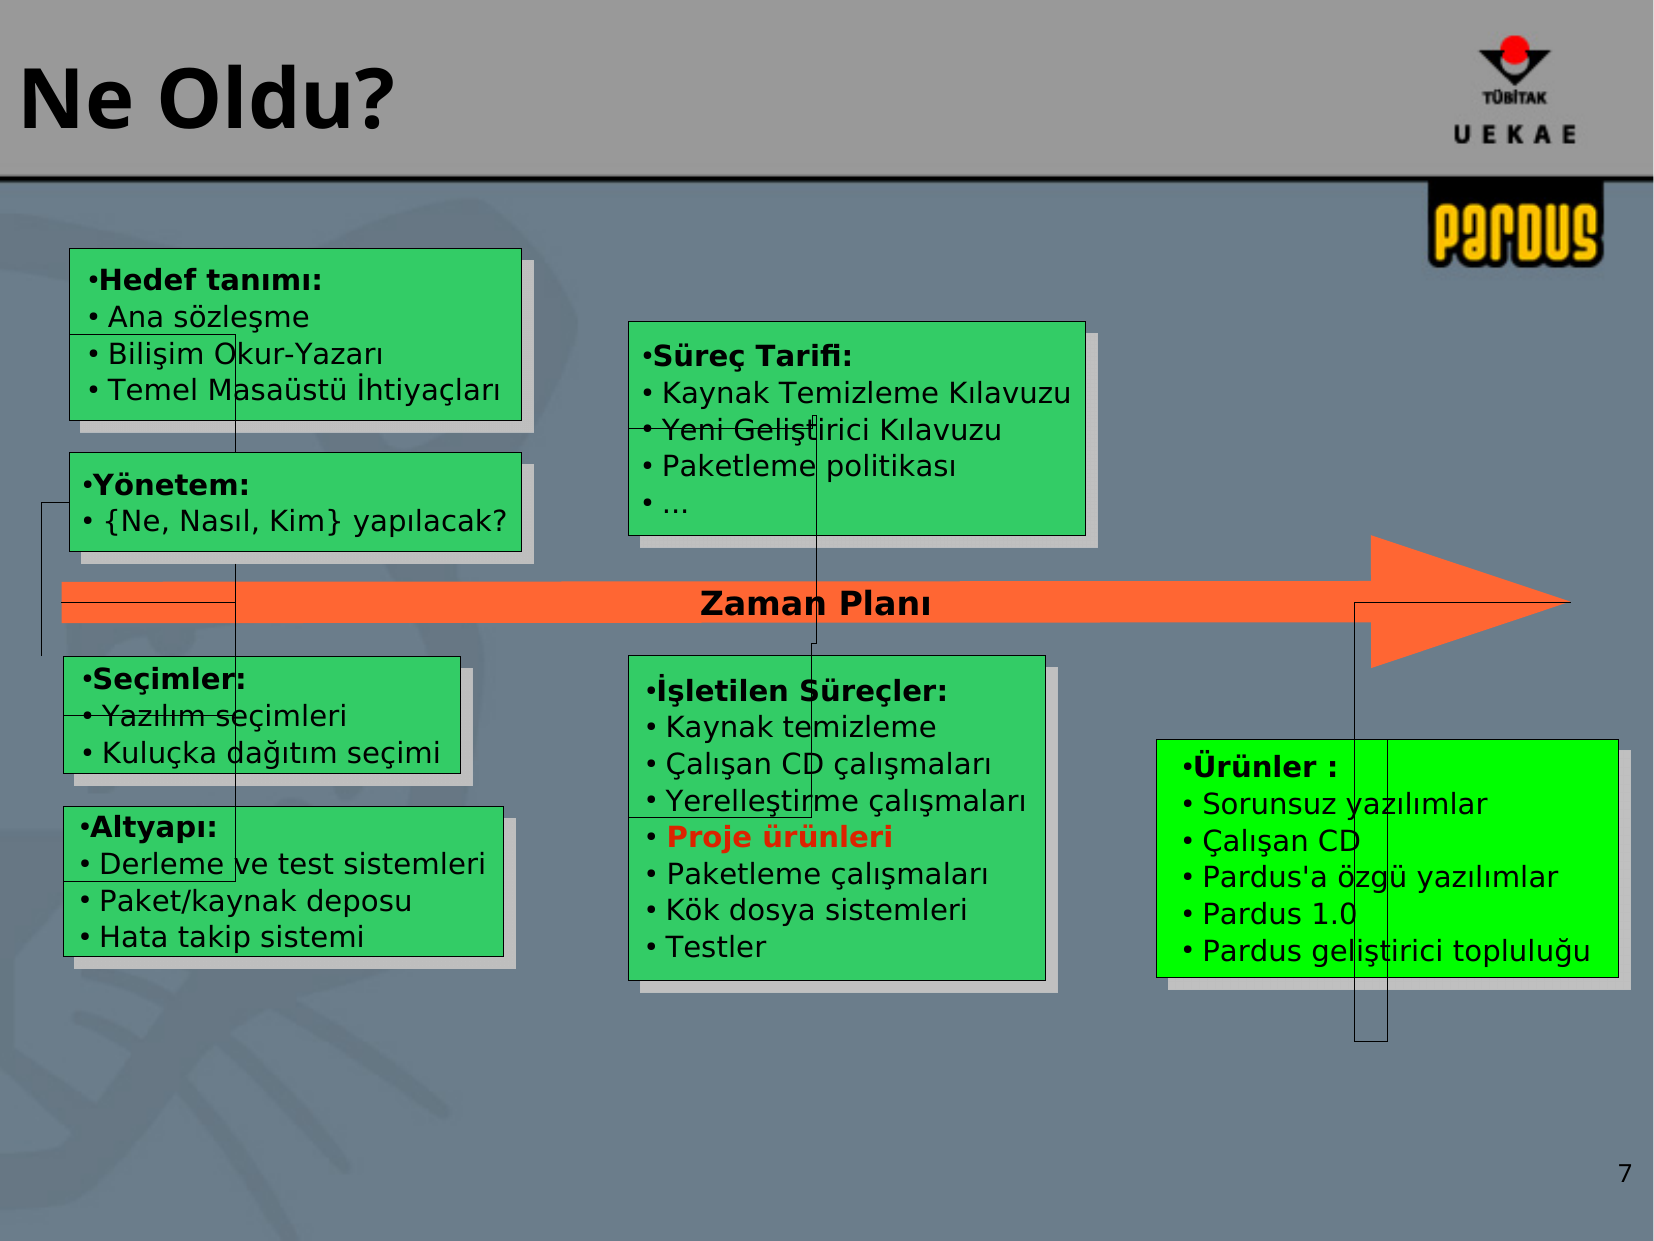

# Ne Oldu?
Hedef tanımı:
 Ana sözleşme
 Bilişim Okur-Yazarı
 Temel Masaüstü İhtiyaçları
Süreç Tarifi:
 Kaynak Temizleme Kılavuzu
 Yeni Geliştirici Kılavuzu
 Paketleme politikası
 ...
Yönetem:
 {Ne, Nasıl, Kim} yapılacak?
Zaman Planı
Seçimler:
 Yazılım seçimleri
 Kuluçka dağıtım seçimi
Altyapı:
 Derleme ve test sistemleri
 Paket/kaynak deposu
 Hata takip sistemi
Ürünler :
 Sorunsuz yazılımlar
 Çalışan CD
 Pardus'a özgü yazılımlar
 Pardus 1.0
 Pardus geliştirici topluluğu
İşletilen Süreçler:
 Kaynak temizleme
 Çalışan CD çalışmaları
 Yerelleştirme çalışmaları
 Proje ürünleri
 Paketleme çalışmaları
 Kök dosya sistemleri
 Testler